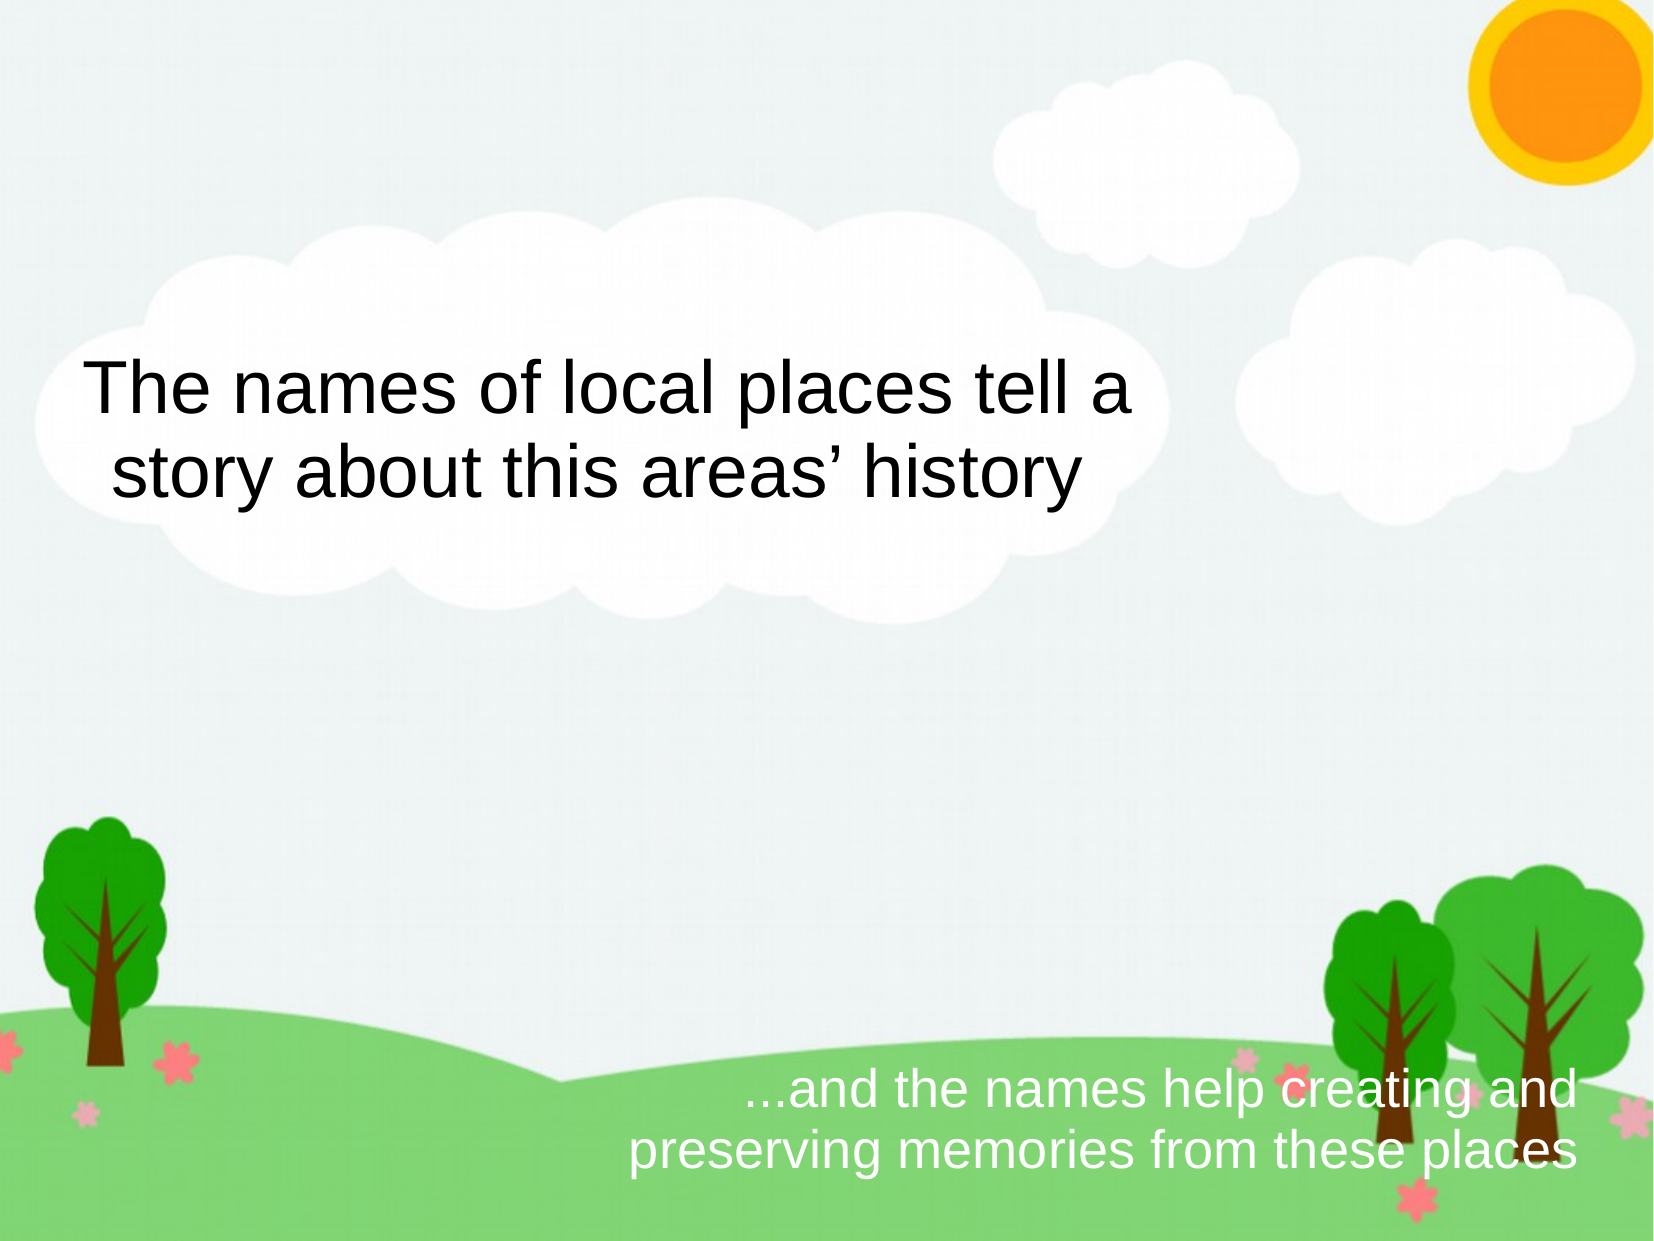

# The names of local places tell a story about this areas’ history
...and the names help creating and preserving memories from these places